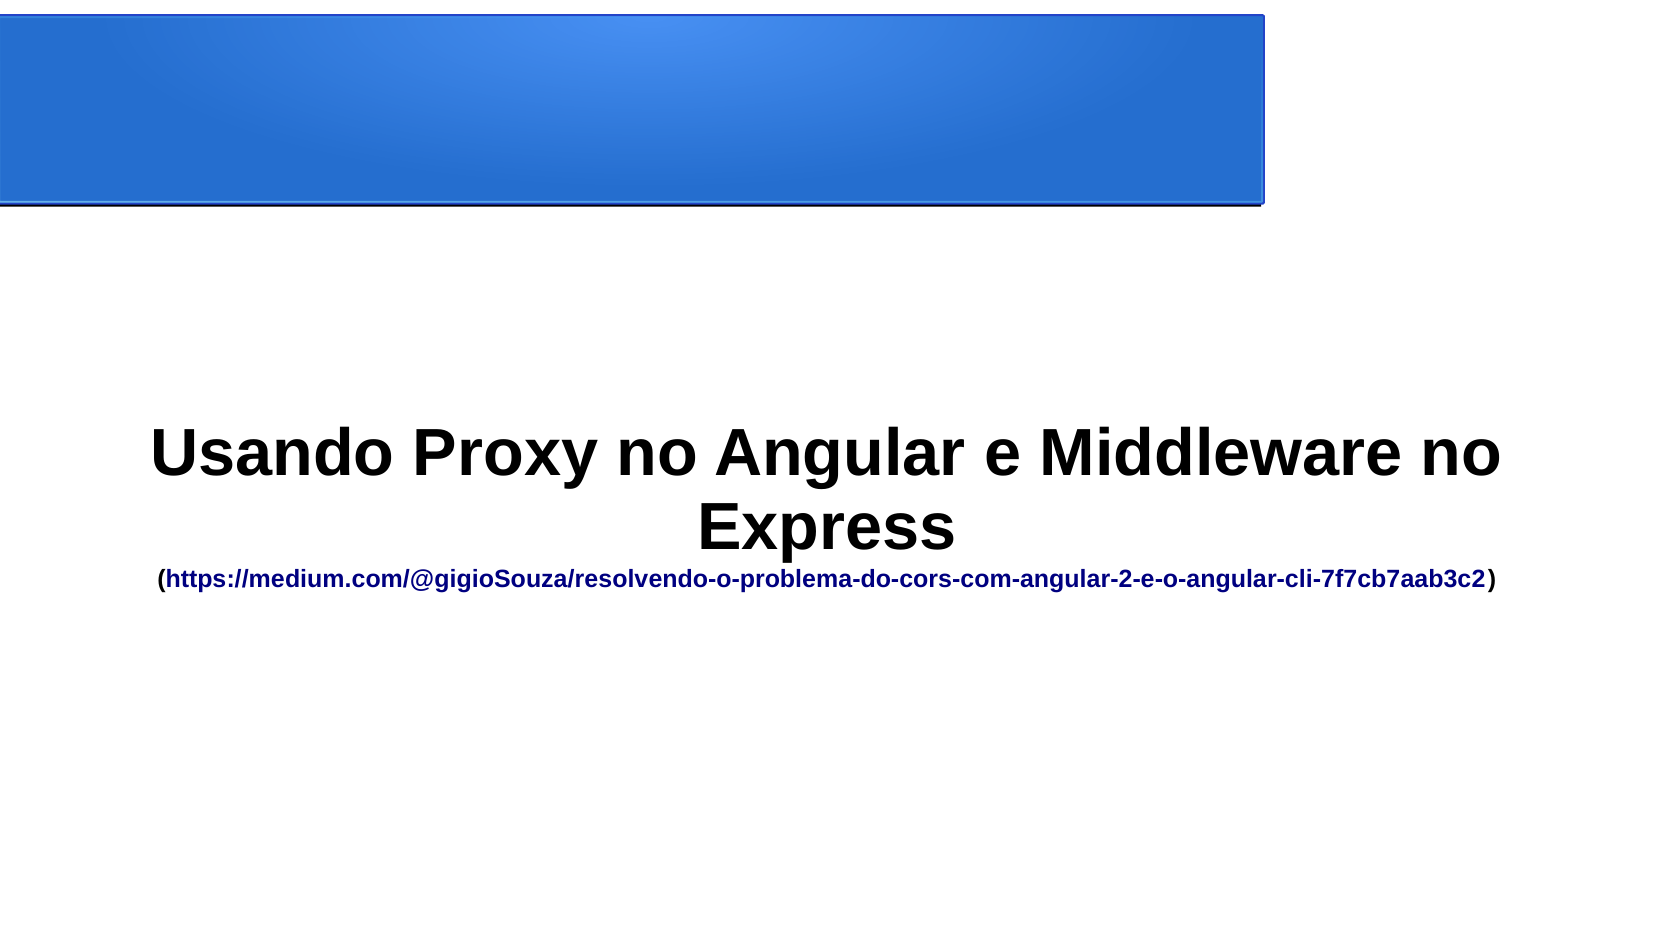

# Usando Proxy no Angular e Middleware no Express
(https://medium.com/@gigioSouza/resolvendo-o-problema-do-cors-com-angular-2-e-o-angular-cli-7f7cb7aab3c2)